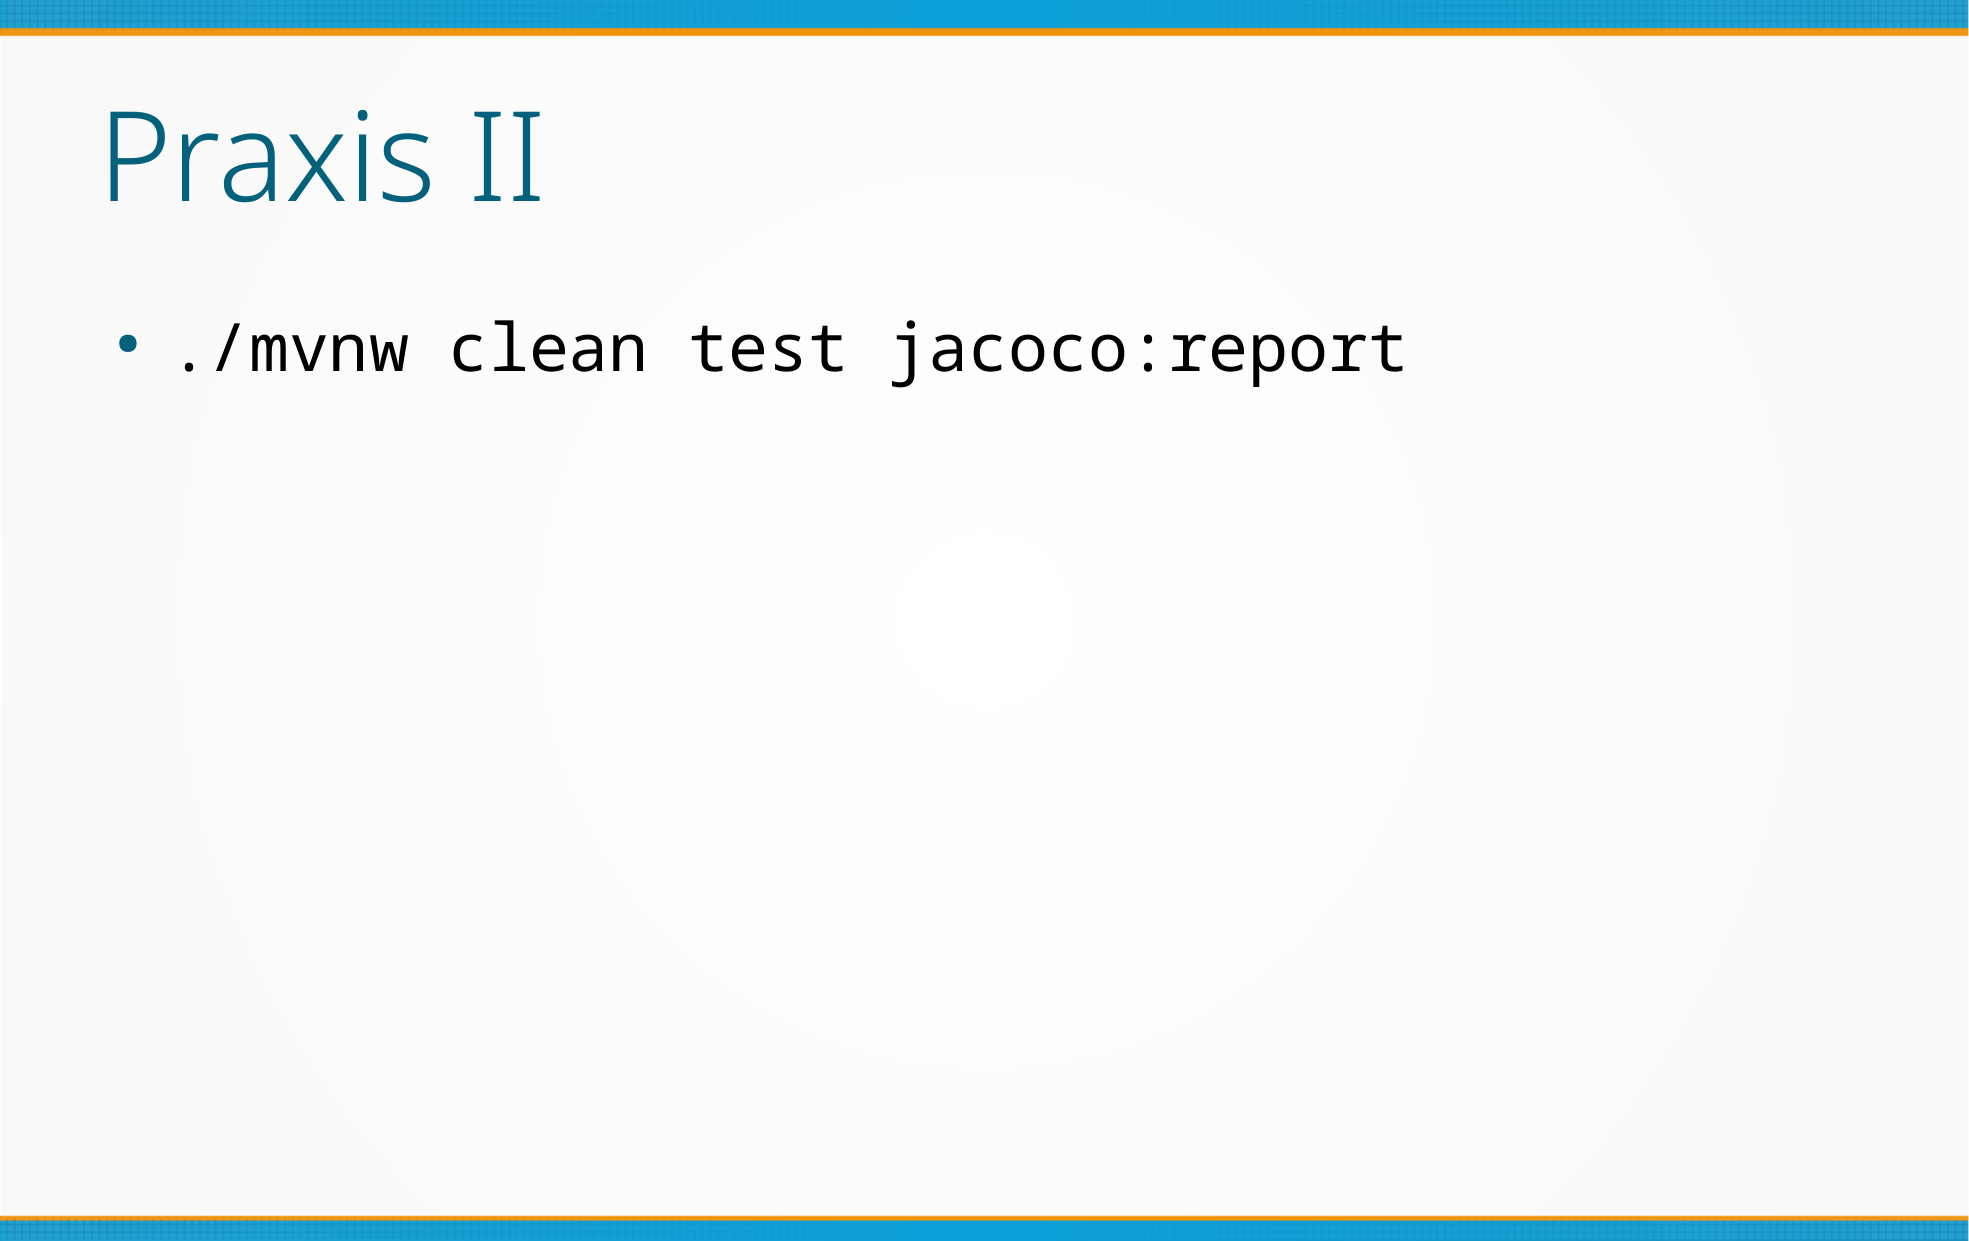

# Praxis II
./mvnw clean test jacoco:report